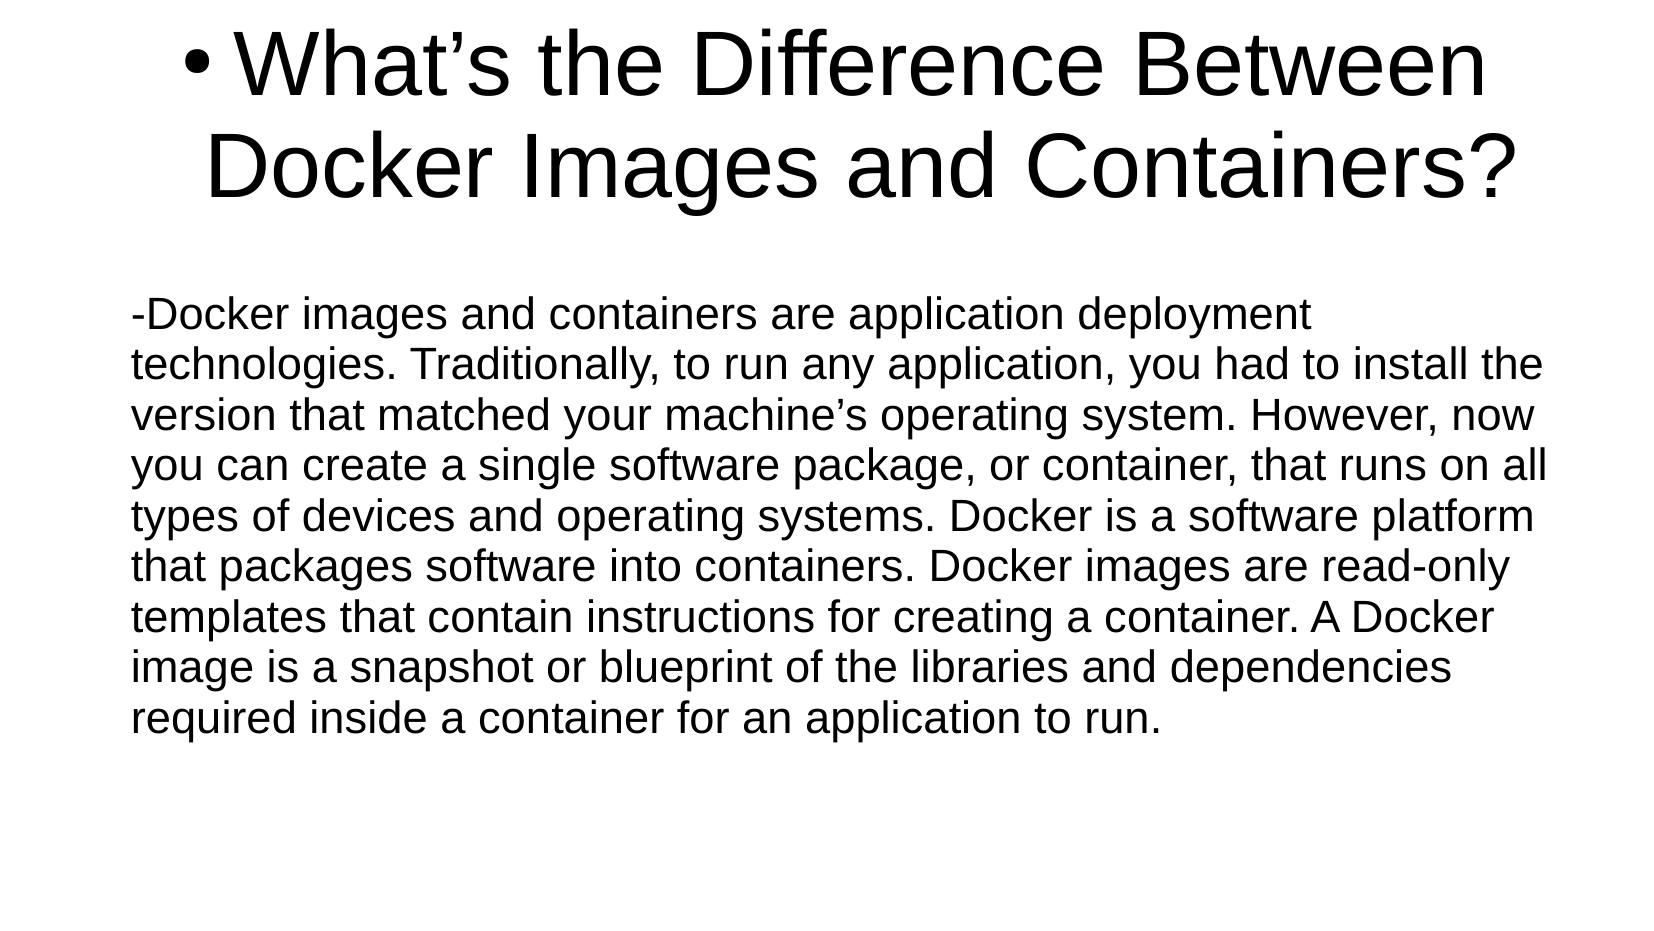

# What’s the Difference Between Docker Images and Containers?
-Docker images and containers are application deployment technologies. Traditionally, to run any application, you had to install the version that matched your machine’s operating system. However, now you can create a single software package, or container, that runs on all types of devices and operating systems. Docker is a software platform that packages software into containers. Docker images are read-only templates that contain instructions for creating a container. A Docker image is a snapshot or blueprint of the libraries and dependencies required inside a container for an application to run.